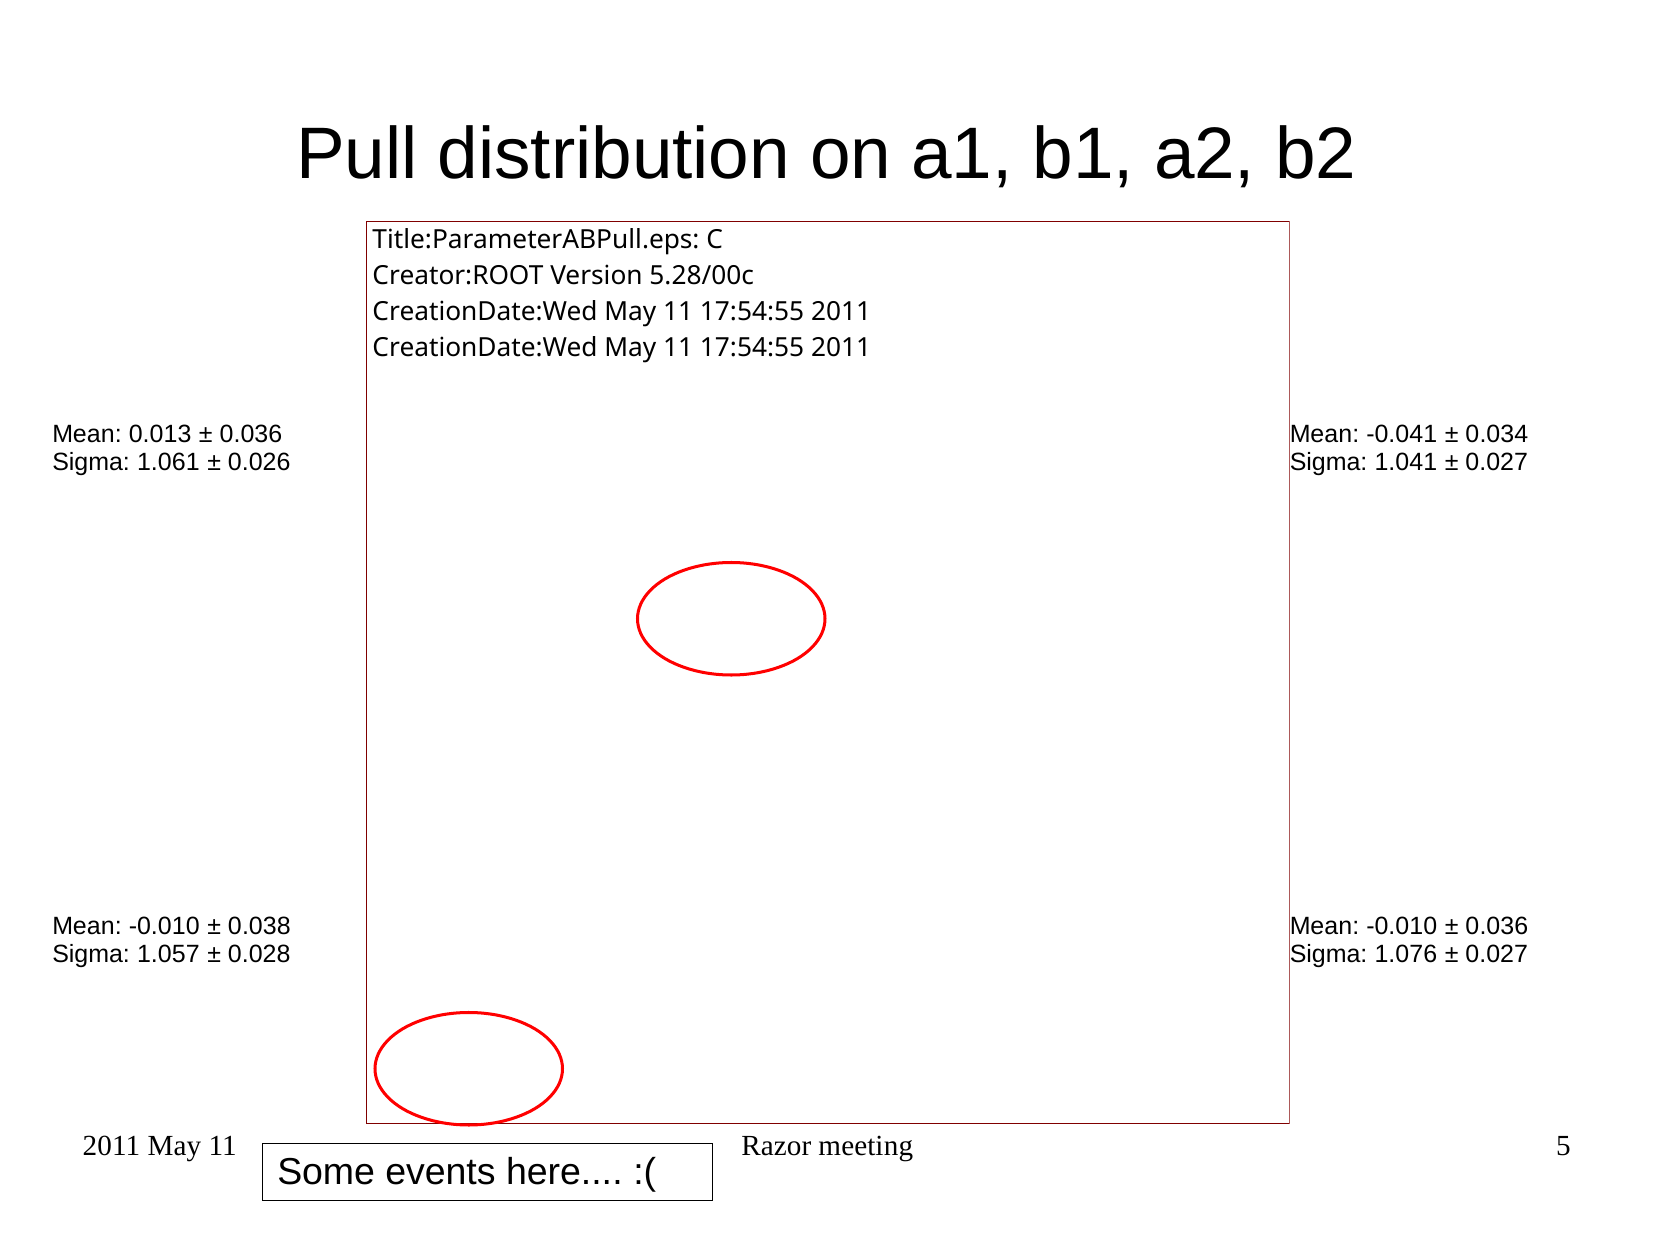

# Pull distribution on a1, b1, a2, b2
Mean: 0.013 ± 0.036
Sigma: 1.061 ± 0.026
Mean: -0.041 ± 0.034
Sigma: 1.041 ± 0.027
Mean: -0.010 ± 0.038
Sigma: 1.057 ± 0.028
Mean: -0.010 ± 0.036
Sigma: 1.076 ± 0.027
2011 May 11
Razor meeting
5
Some events here.... :(